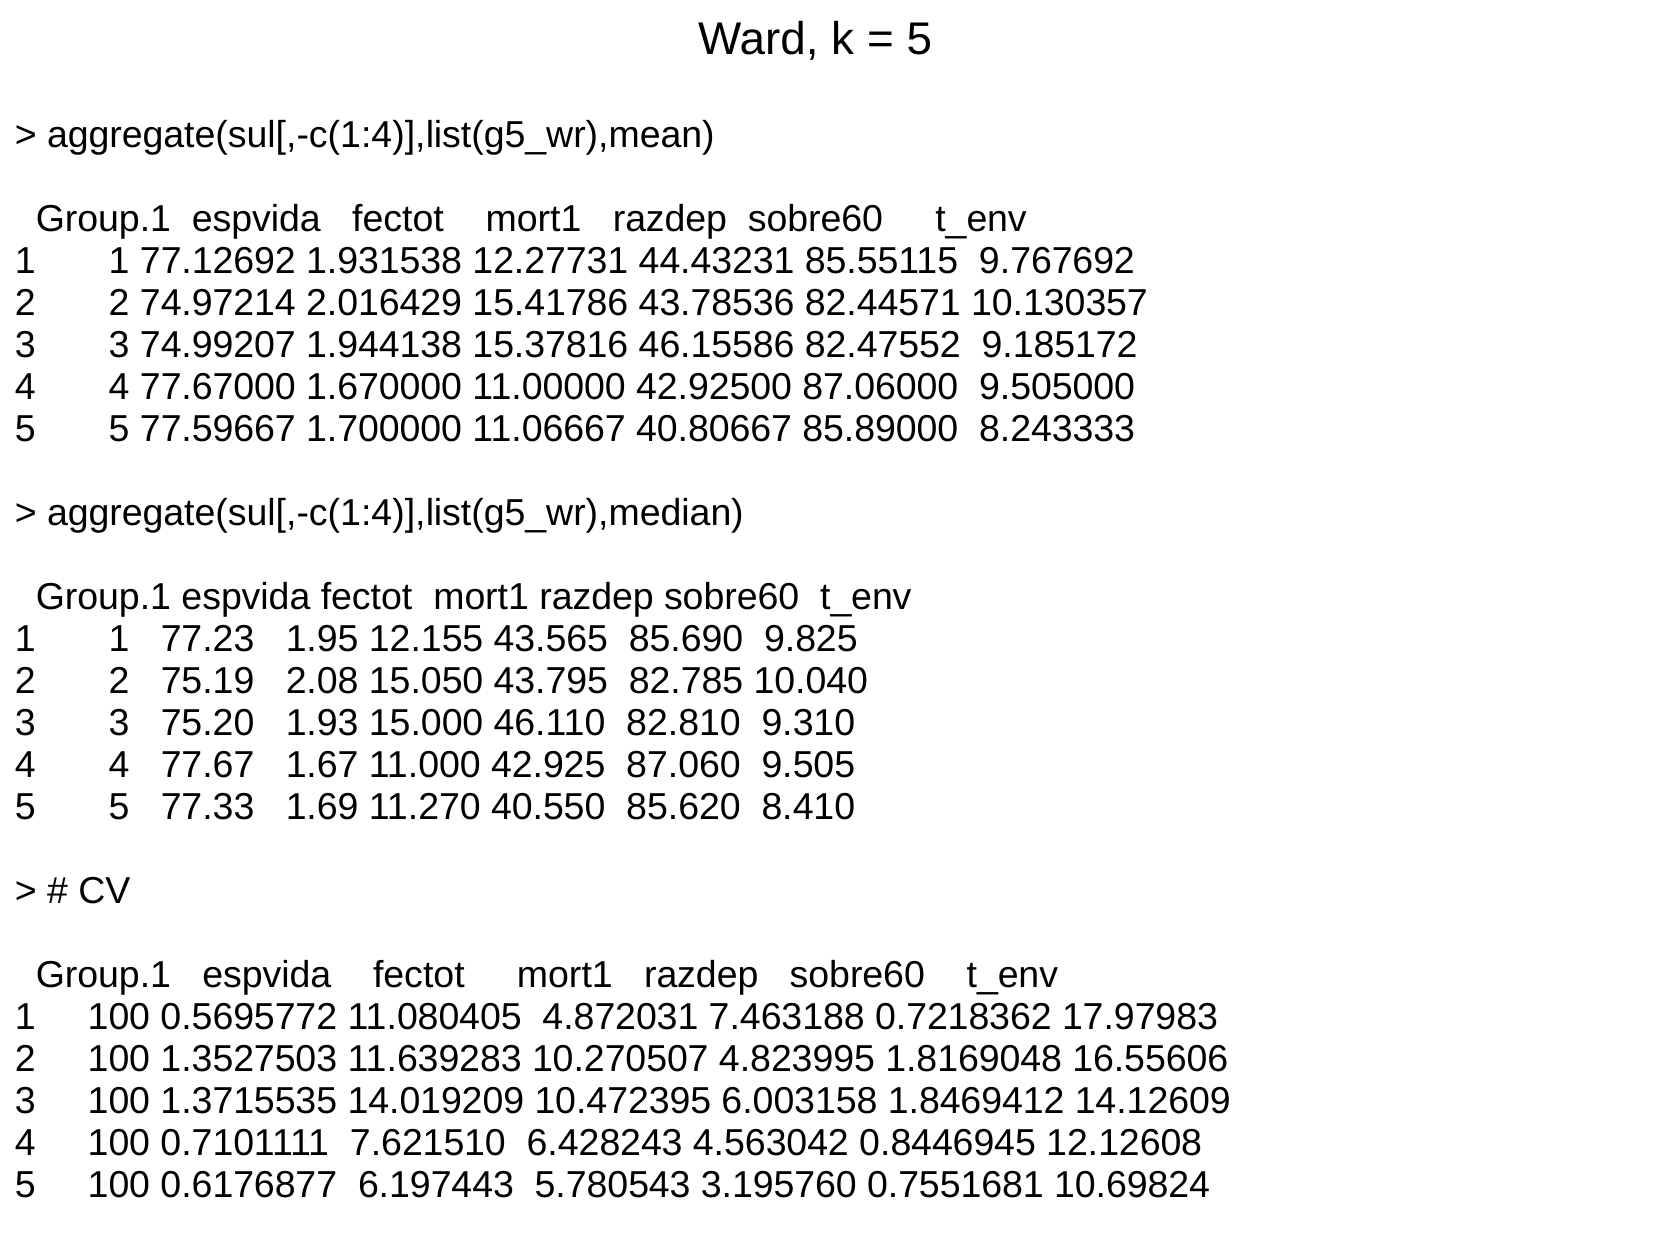

# Ward, k = 5
> aggregate(sul[,-c(1:4)],list(g5_wr),mean)
 Group.1 espvida fectot mort1 razdep sobre60 t_env
1 1 77.12692 1.931538 12.27731 44.43231 85.55115 9.767692
2 2 74.97214 2.016429 15.41786 43.78536 82.44571 10.130357
3 3 74.99207 1.944138 15.37816 46.15586 82.47552 9.185172
4 4 77.67000 1.670000 11.00000 42.92500 87.06000 9.505000
5 5 77.59667 1.700000 11.06667 40.80667 85.89000 8.243333
> aggregate(sul[,-c(1:4)],list(g5_wr),median)
 Group.1 espvida fectot mort1 razdep sobre60 t_env
1 1 77.23 1.95 12.155 43.565 85.690 9.825
2 2 75.19 2.08 15.050 43.795 82.785 10.040
3 3 75.20 1.93 15.000 46.110 82.810 9.310
4 4 77.67 1.67 11.000 42.925 87.060 9.505
5 5 77.33 1.69 11.270 40.550 85.620 8.410
> # CV
 Group.1 espvida fectot mort1 razdep sobre60 t_env
1 100 0.5695772 11.080405 4.872031 7.463188 0.7218362 17.97983
2 100 1.3527503 11.639283 10.270507 4.823995 1.8169048 16.55606
3 100 1.3715535 14.019209 10.472395 6.003158 1.8469412 14.12609
4 100 0.7101111 7.621510 6.428243 4.563042 0.8446945 12.12608
5 100 0.6176877 6.197443 5.780543 3.195760 0.7551681 10.69824